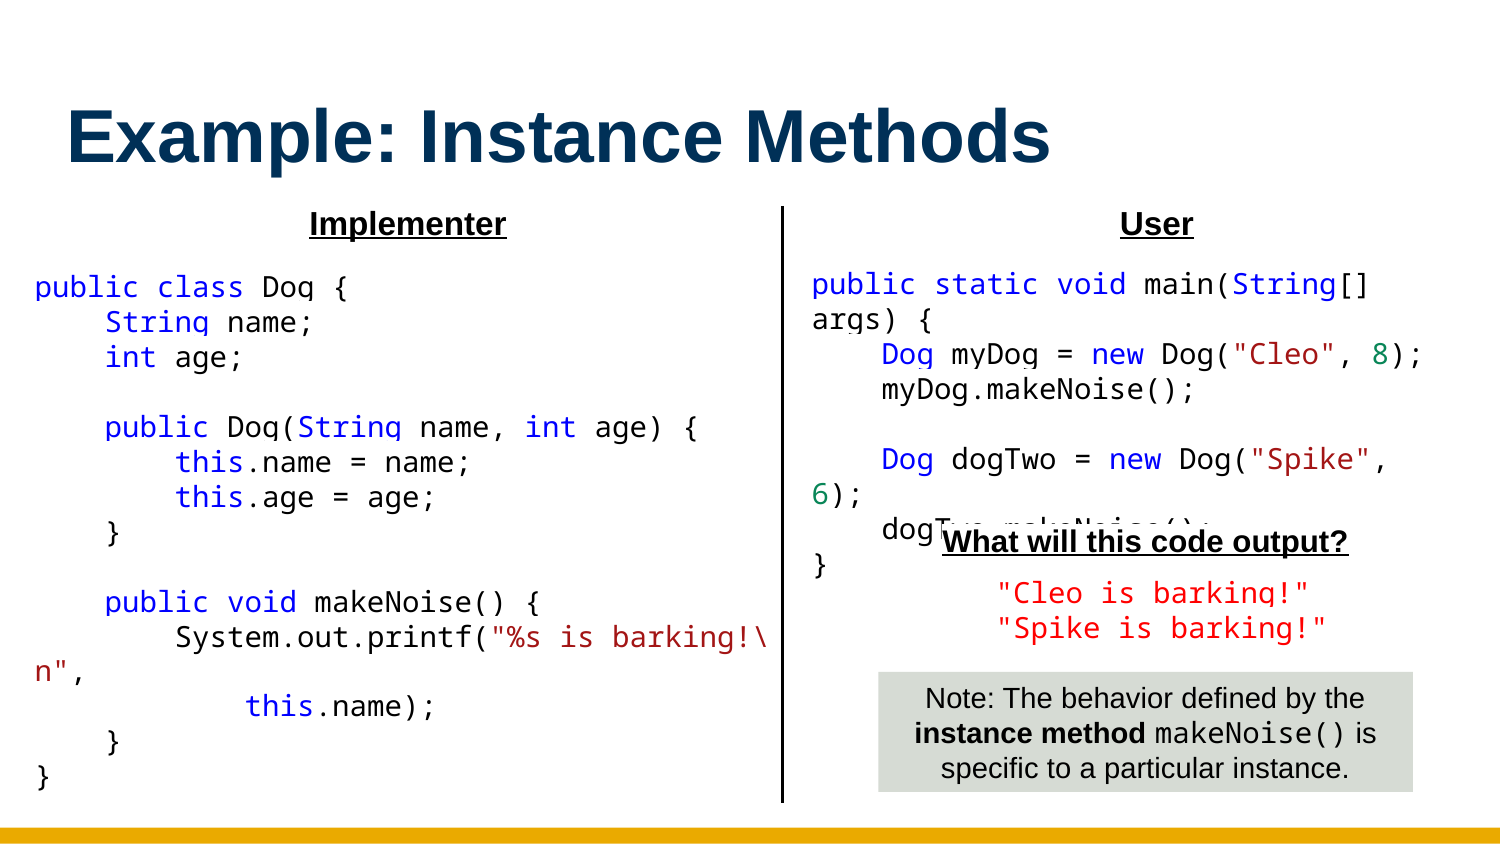

# Example: Instance Methods
Implementer
User
public static void main(String[] args) {
 Dog myDog = new Dog("Cleo", 8);
 myDog.makeNoise();
 Dog dogTwo = new Dog("Spike", 6);
 dogTwo.makeNoise();
}
public class Dog {
    String name;
    int age;
    public Dog(String name, int age) {
        this.name = name;
        this.age = age;
    }
    public void makeNoise() {
        System.out.printf("%s is barking!\n",
            this.name);
    }
}
What will this code output?
"Cleo is barking!"
"Spike is barking!"
Note: The behavior defined by the instance method makeNoise() is specific to a particular instance.